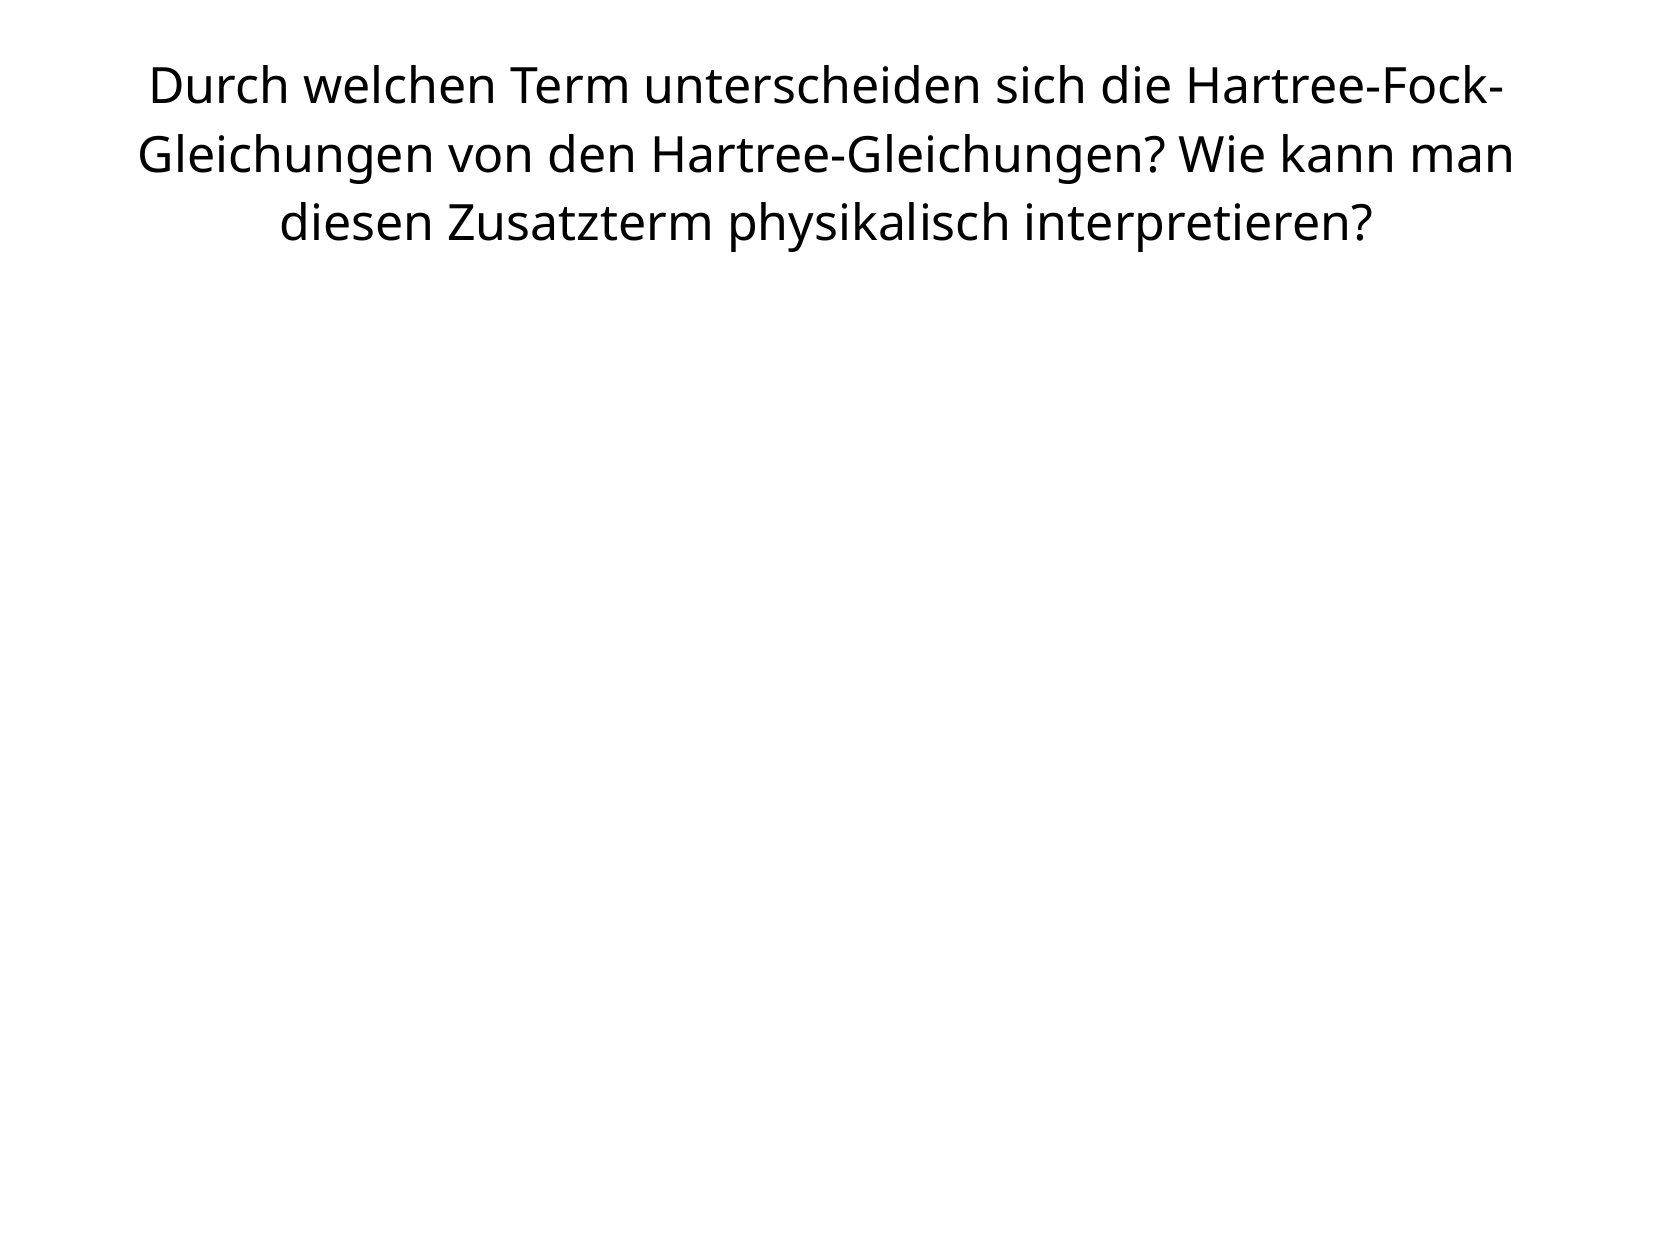

# Durch welchen Term unterscheiden sich die Hartree-Fock-Gleichungen von den Hartree-Gleichungen? Wie kann man diesen Zusatzterm physikalisch interpretieren?